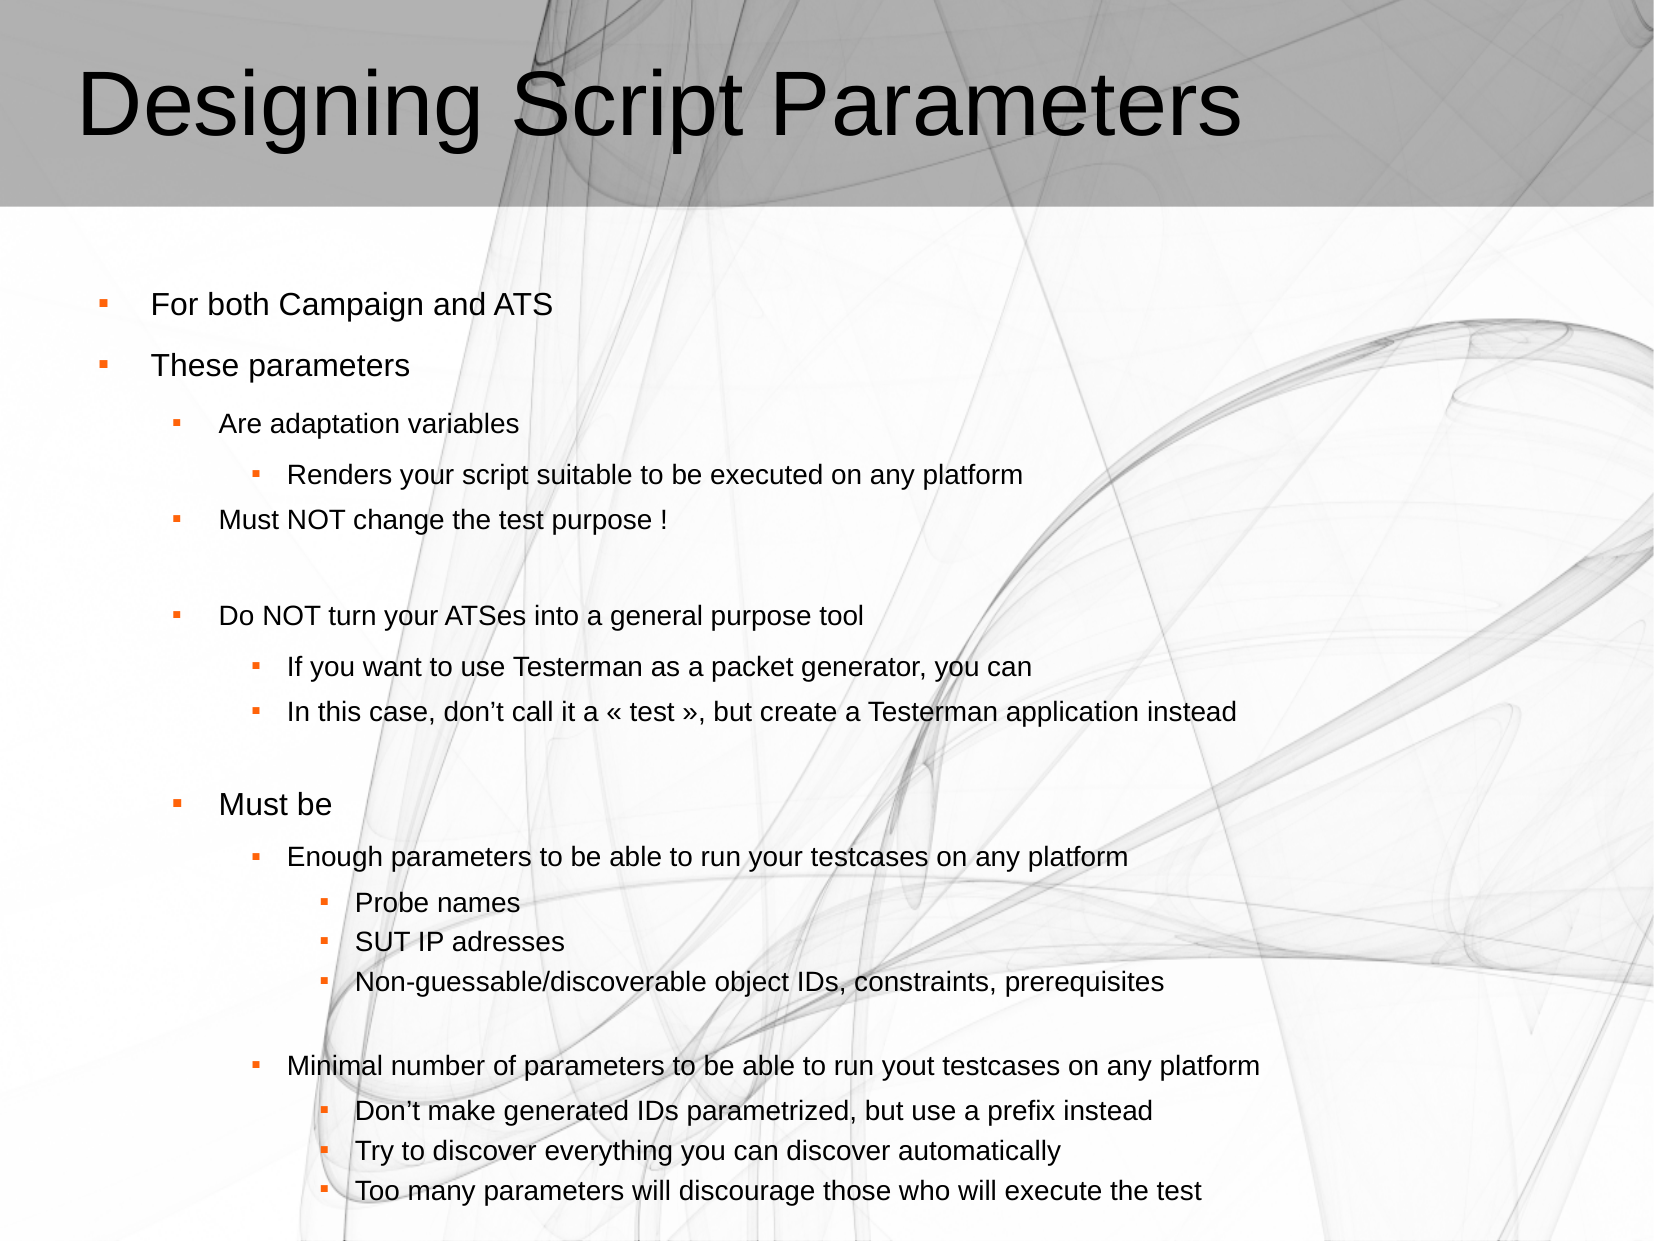

# Designing Script Parameters
For both Campaign and ATS
These parameters
Are adaptation variables
Renders your script suitable to be executed on any platform
Must NOT change the test purpose !
Do NOT turn your ATSes into a general purpose tool
If you want to use Testerman as a packet generator, you can
In this case, don’t call it a « test », but create a Testerman application instead
Must be
Enough parameters to be able to run your testcases on any platform
Probe names
SUT IP adresses
Non-guessable/discoverable object IDs, constraints, prerequisites
Minimal number of parameters to be able to run yout testcases on any platform
Don’t make generated IDs parametrized, but use a prefix instead
Try to discover everything you can discover automatically
Too many parameters will discourage those who will execute the test